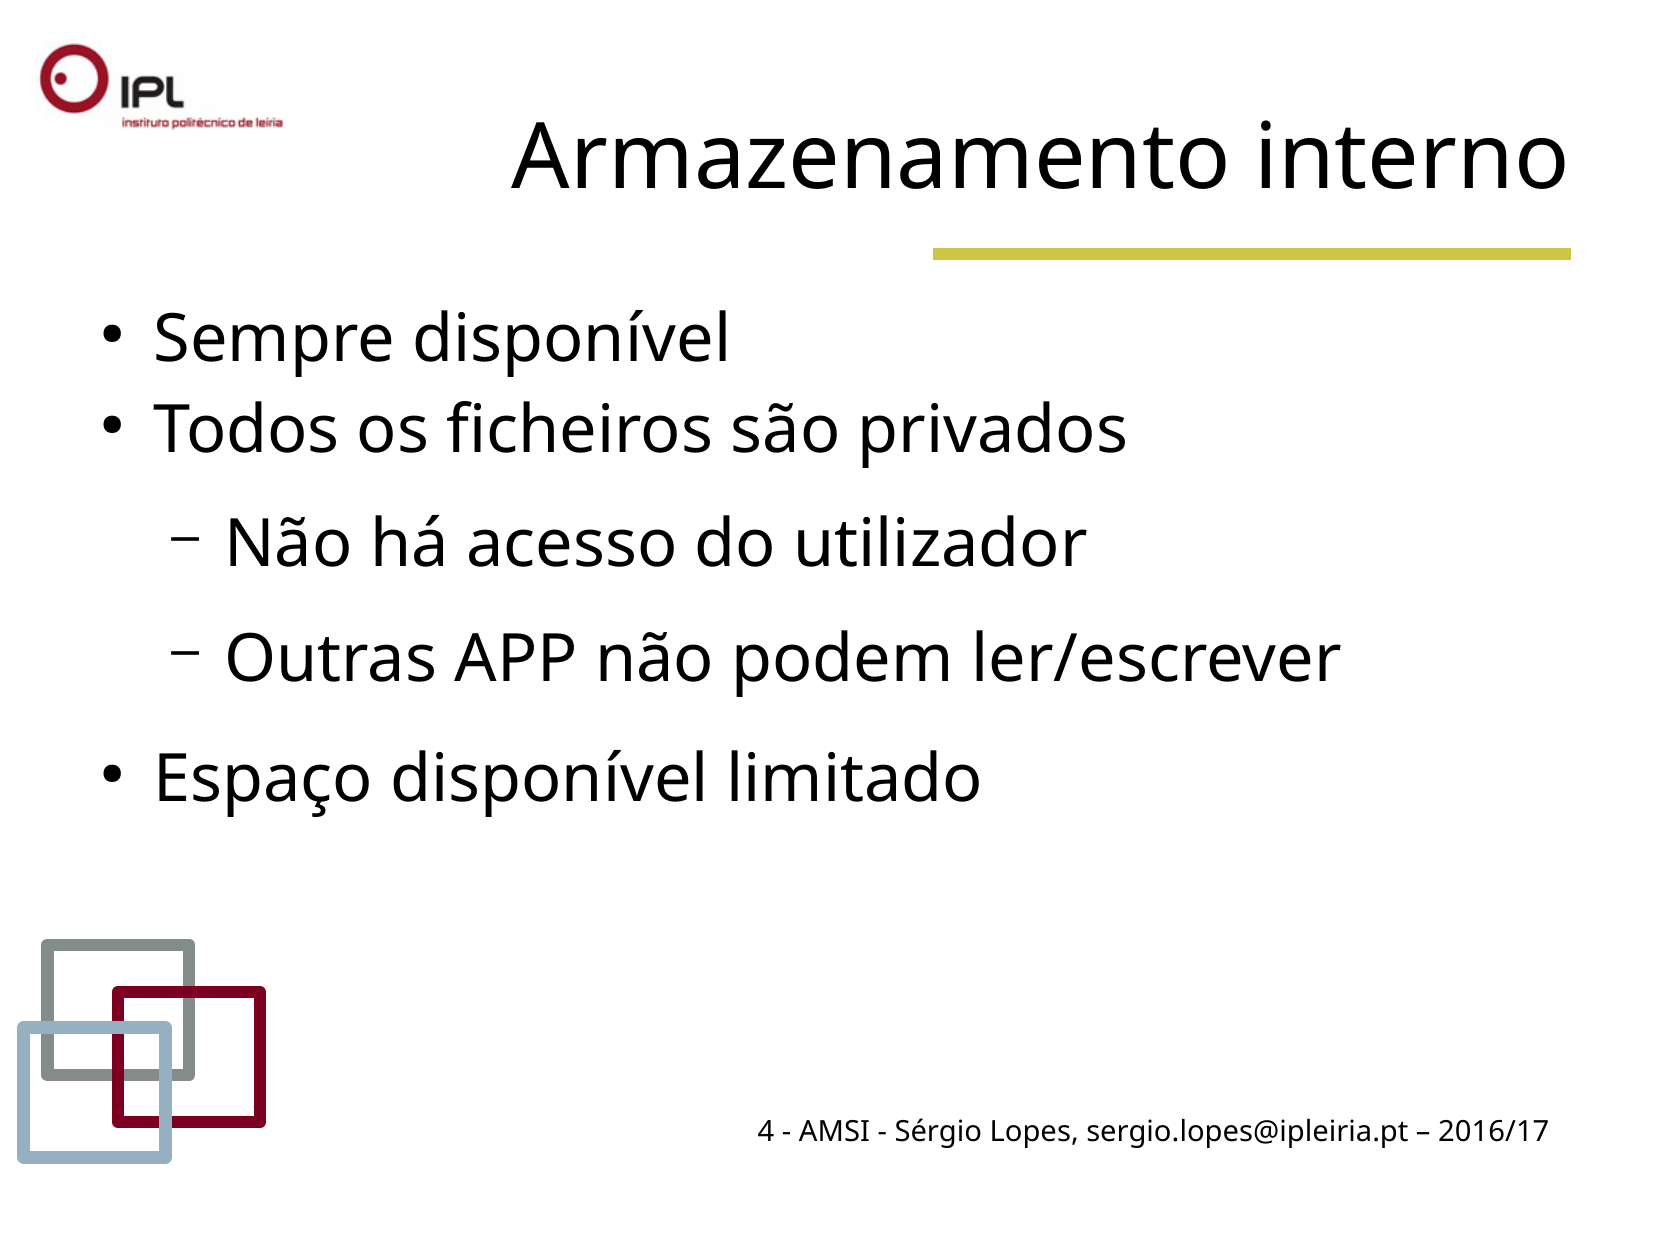

# Armazenamento interno
Sempre disponível
Todos os ficheiros são privados
Não há acesso do utilizador
Outras APP não podem ler/escrever
Espaço disponível limitado
4 - AMSI - Sérgio Lopes, sergio.lopes@ipleiria.pt – 2016/17